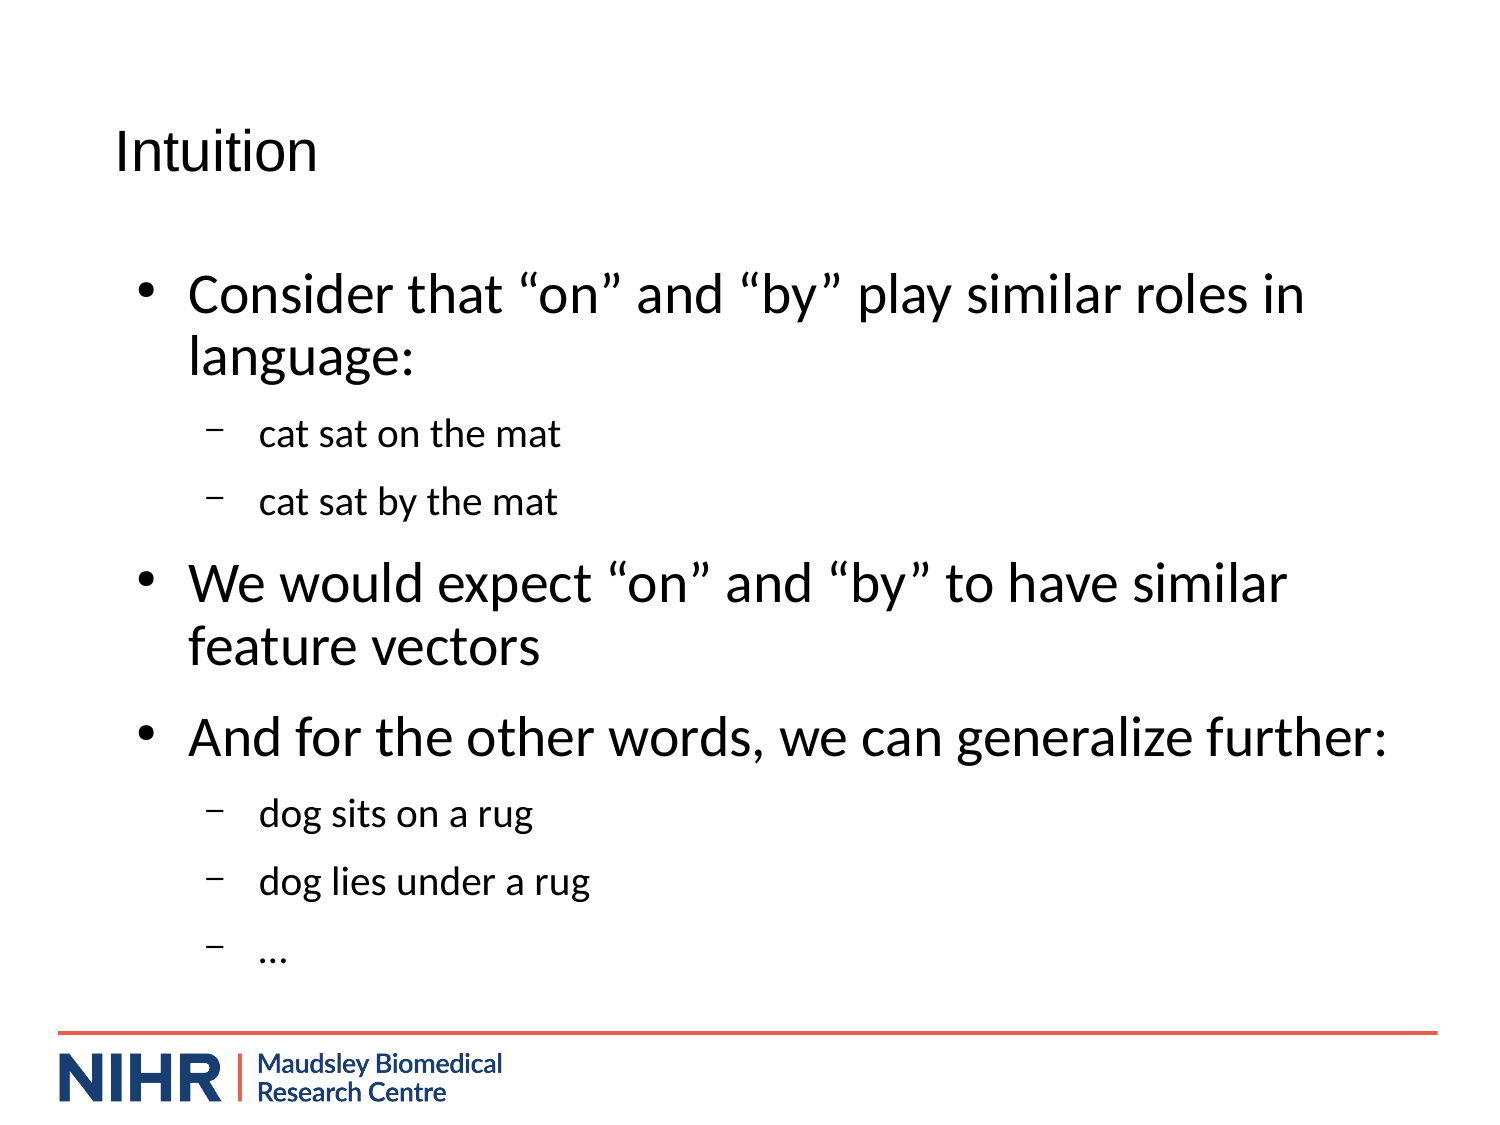

Intuition
# Consider that “on” and “by” play similar roles in language:
cat sat on the mat
cat sat by the mat
We would expect “on” and “by” to have similar feature vectors
And for the other words, we can generalize further:
dog sits on a rug
dog lies under a rug
…